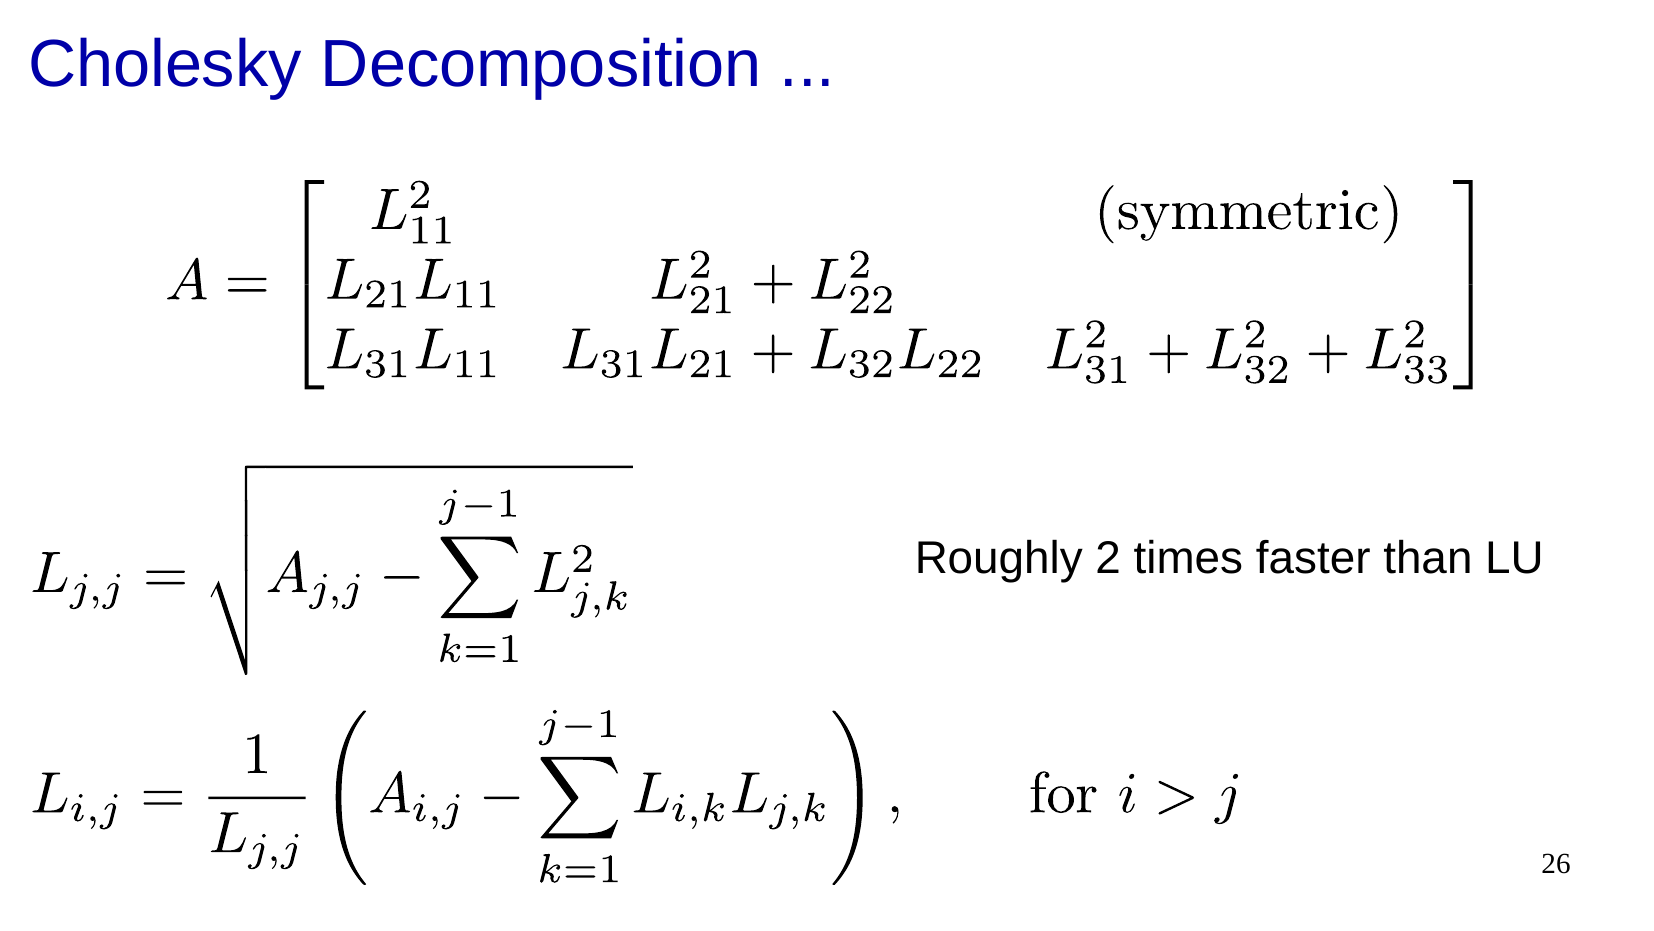

# Cholesky Decomposition ...
Roughly 2 times faster than LU
26